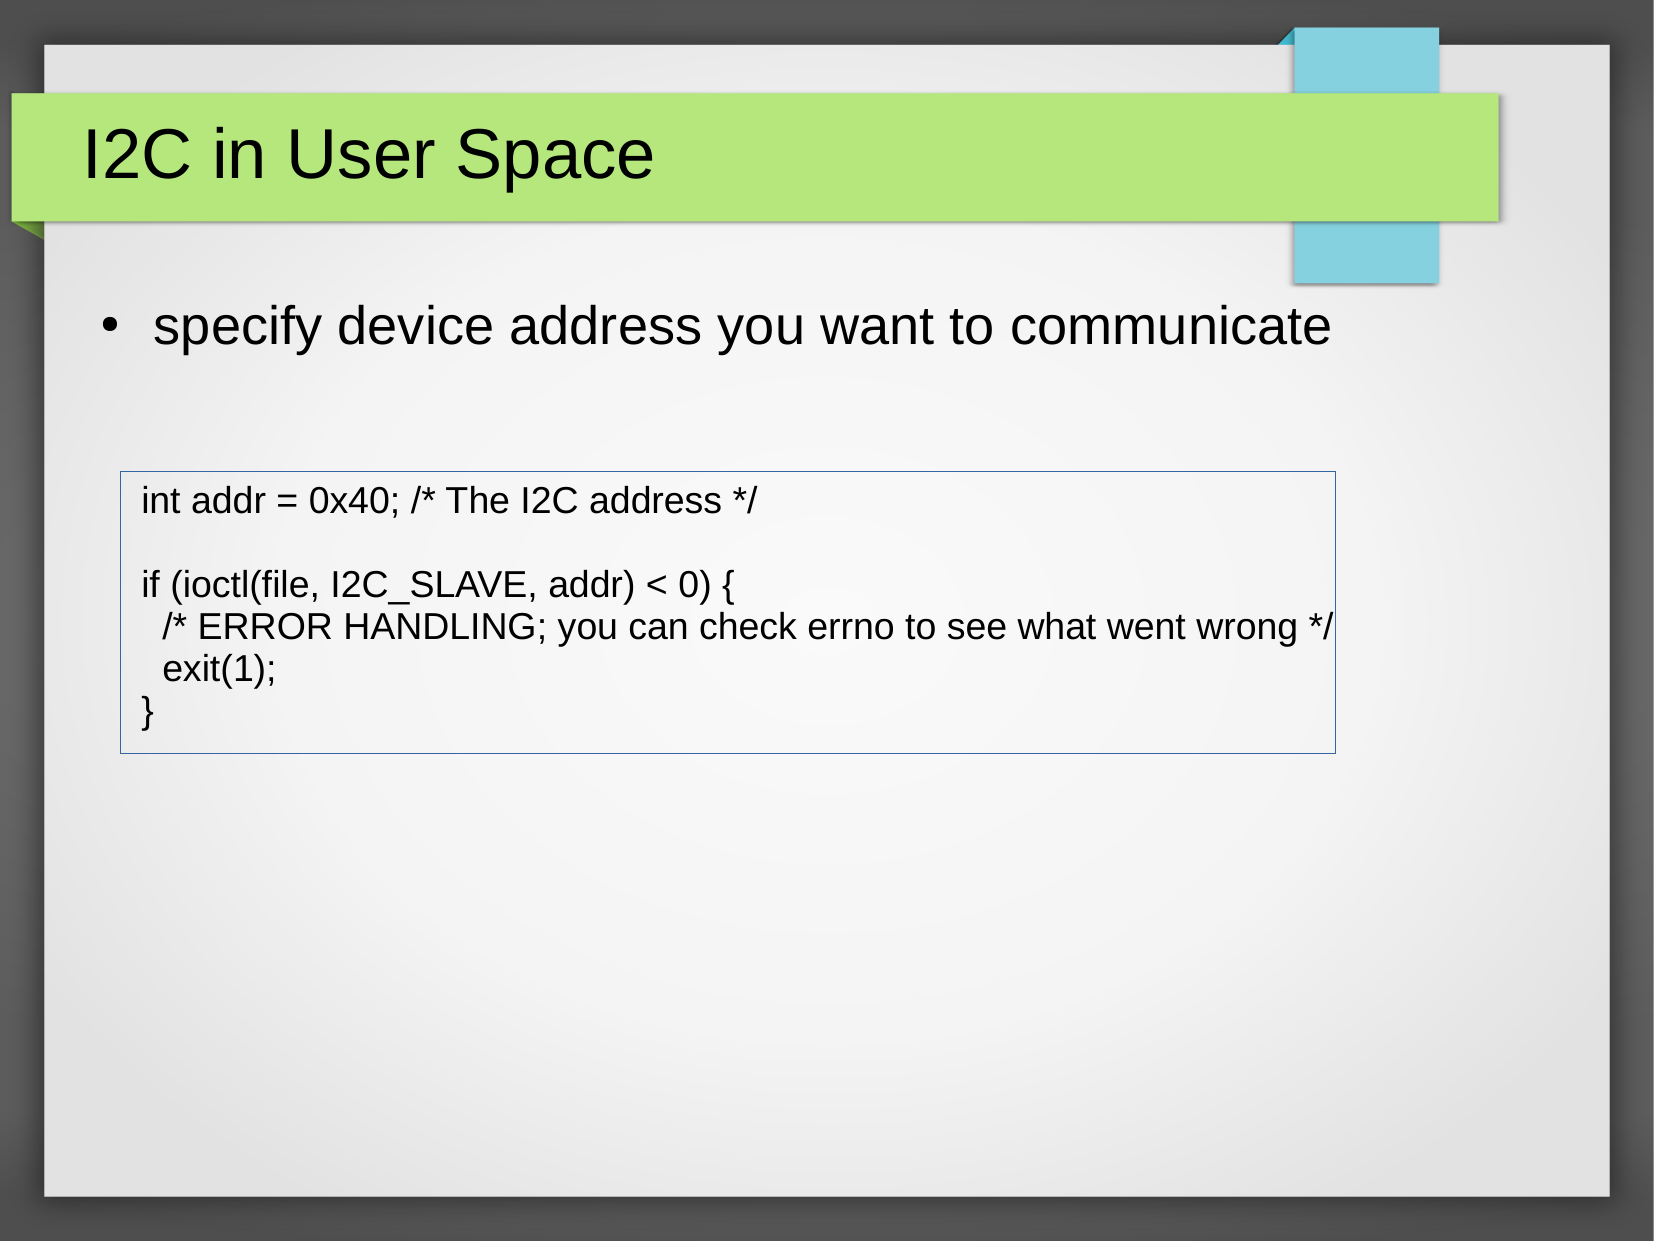

# I2C in User Space
specify device address you want to communicate
 int addr = 0x40; /* The I2C address */
 if (ioctl(file, I2C_SLAVE, addr) < 0) {
 /* ERROR HANDLING; you can check errno to see what went wrong */
 exit(1);
 }